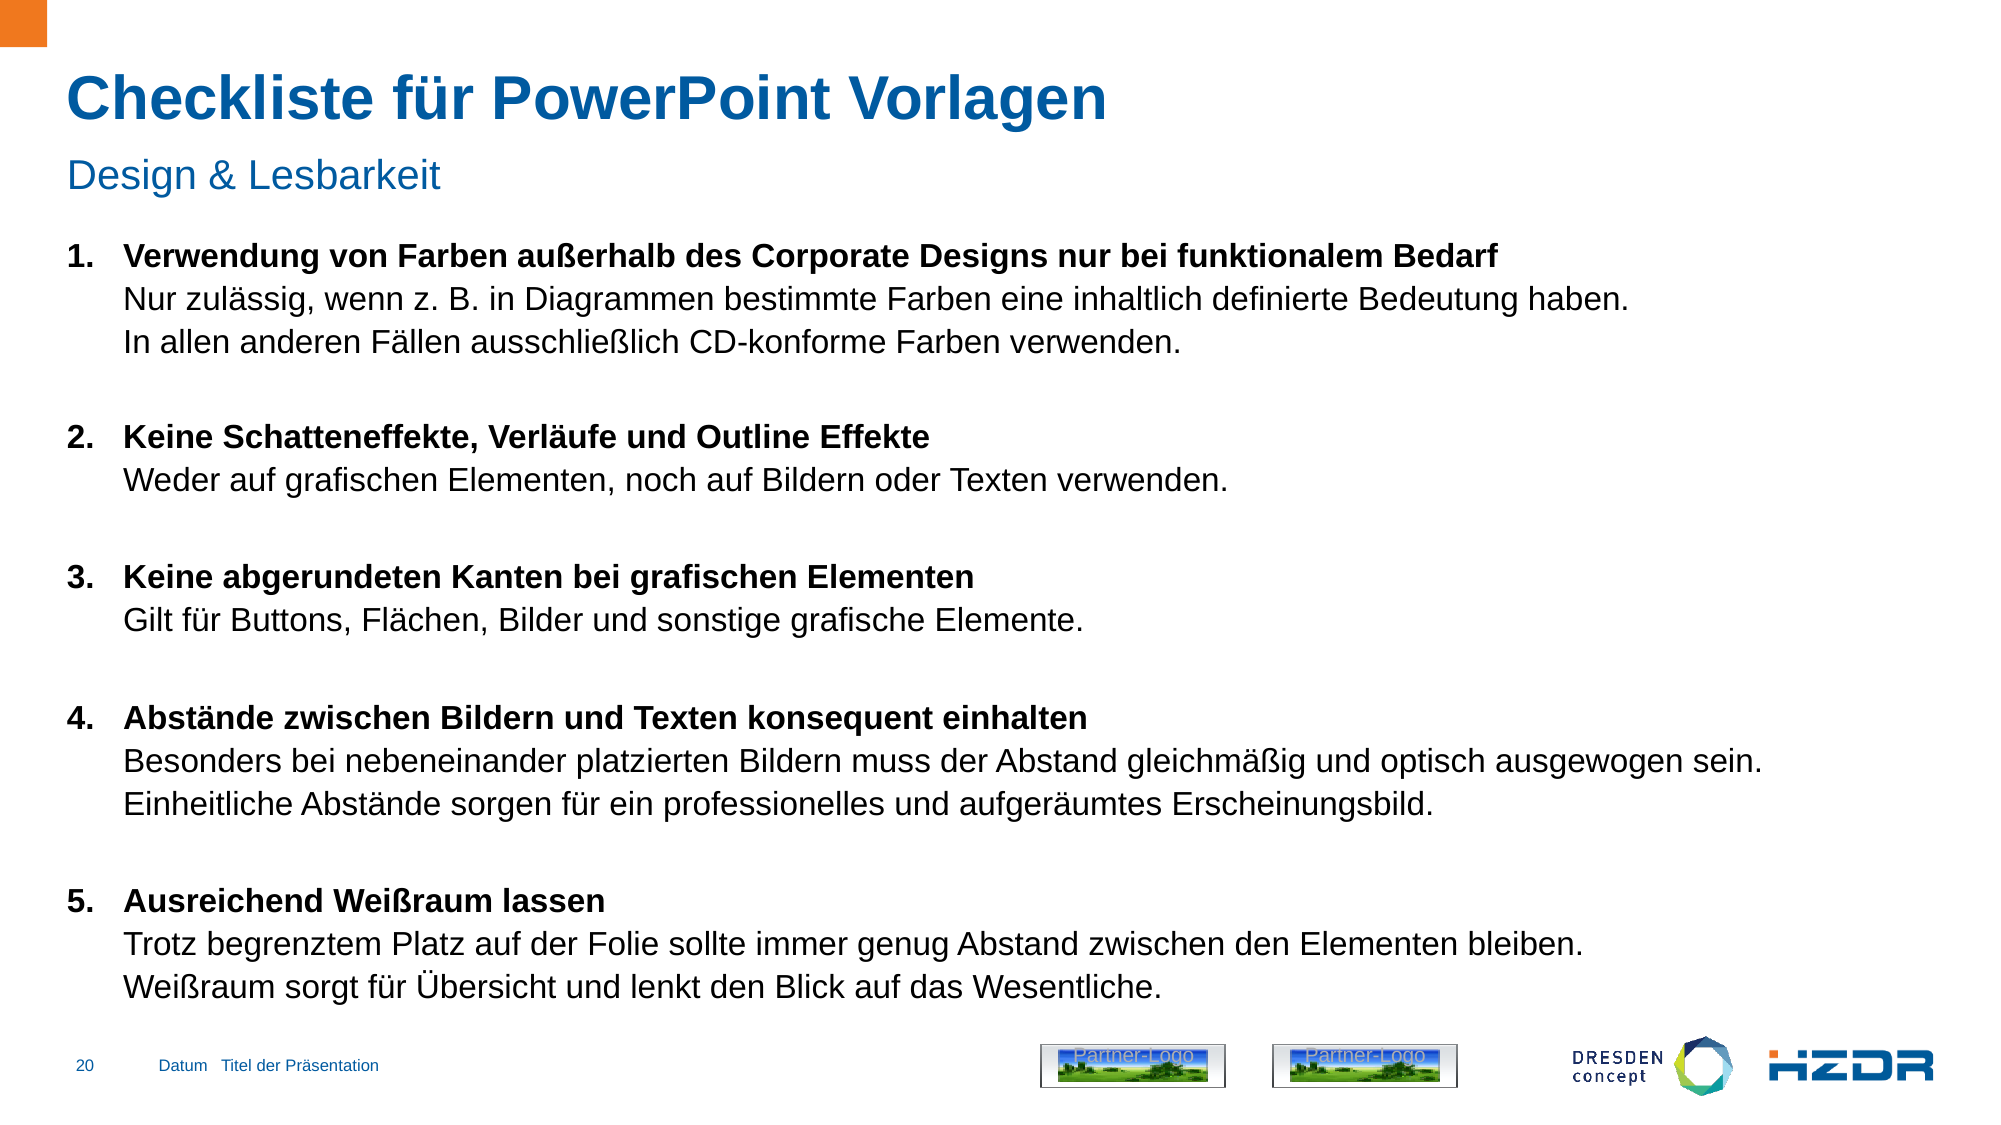

# Checkliste für PowerPoint Vorlagen
Design & Lesbarkeit
Verwendung von Farben außerhalb des Corporate Designs nur bei funktionalem Bedarf
Nur zulässig, wenn z. B. in Diagrammen bestimmte Farben eine inhaltlich definierte Bedeutung haben.
In allen anderen Fällen ausschließlich CD-konforme Farben verwenden.
Keine Schatteneffekte, Verläufe und Outline Effekte
Weder auf grafischen Elementen, noch auf Bildern oder Texten verwenden.
Keine abgerundeten Kanten bei grafischen Elementen
Gilt für Buttons, Flächen, Bilder und sonstige grafische Elemente.
Abstände zwischen Bildern und Texten konsequent einhalten
Besonders bei nebeneinander platzierten Bildern muss der Abstand gleichmäßig und optisch ausgewogen sein. Einheitliche Abstände sorgen für ein professionelles und aufgeräumtes Erscheinungsbild.
Ausreichend Weißraum lassen
Trotz begrenztem Platz auf der Folie sollte immer genug Abstand zwischen den Elementen bleiben.
Weißraum sorgt für Übersicht und lenkt den Blick auf das Wesentliche.
Datum
Titel der Präsentation